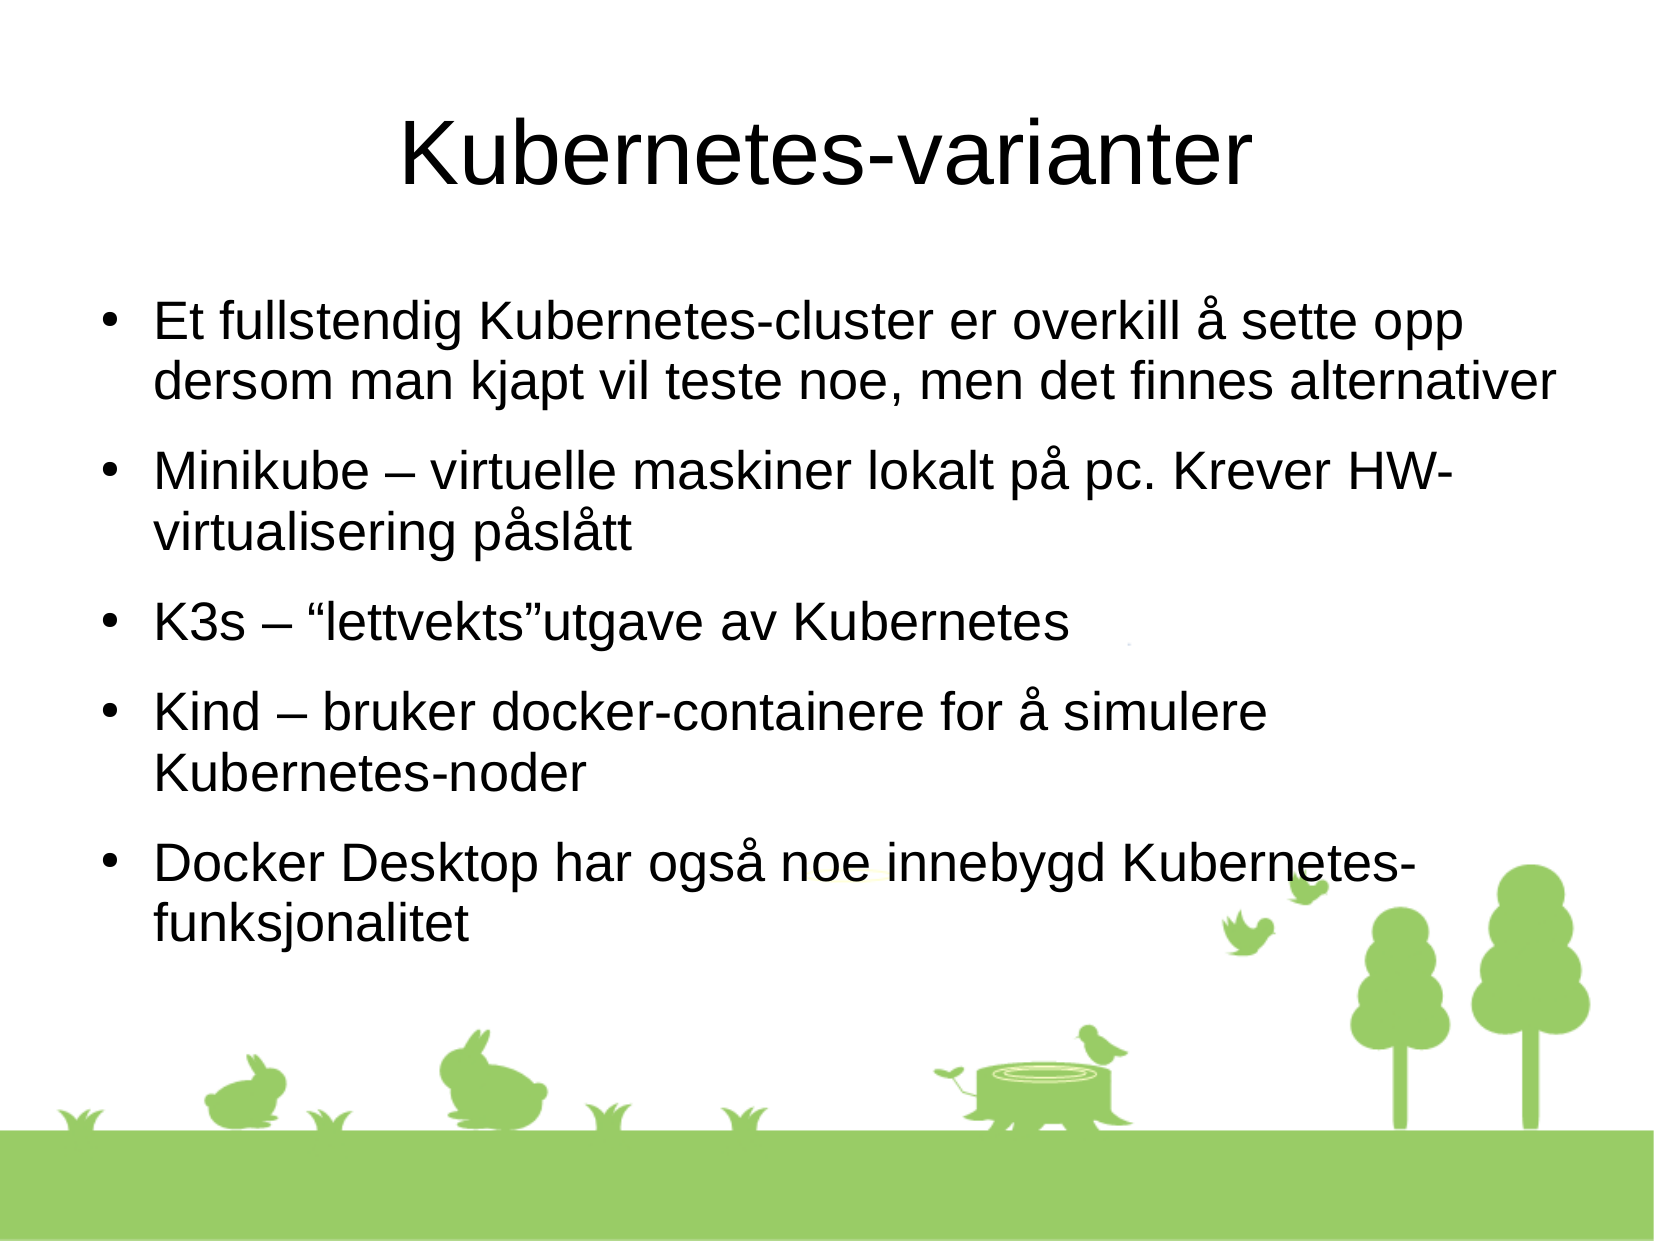

# Kubernetes-varianter
Et fullstendig Kubernetes-cluster er overkill å sette opp dersom man kjapt vil teste noe, men det finnes alternativer
Minikube – virtuelle maskiner lokalt på pc. Krever HW-virtualisering påslått
K3s – “lettvekts”utgave av Kubernetes
Kind – bruker docker-containere for å simulere Kubernetes-noder
Docker Desktop har også noe innebygd Kubernetes-funksjonalitet